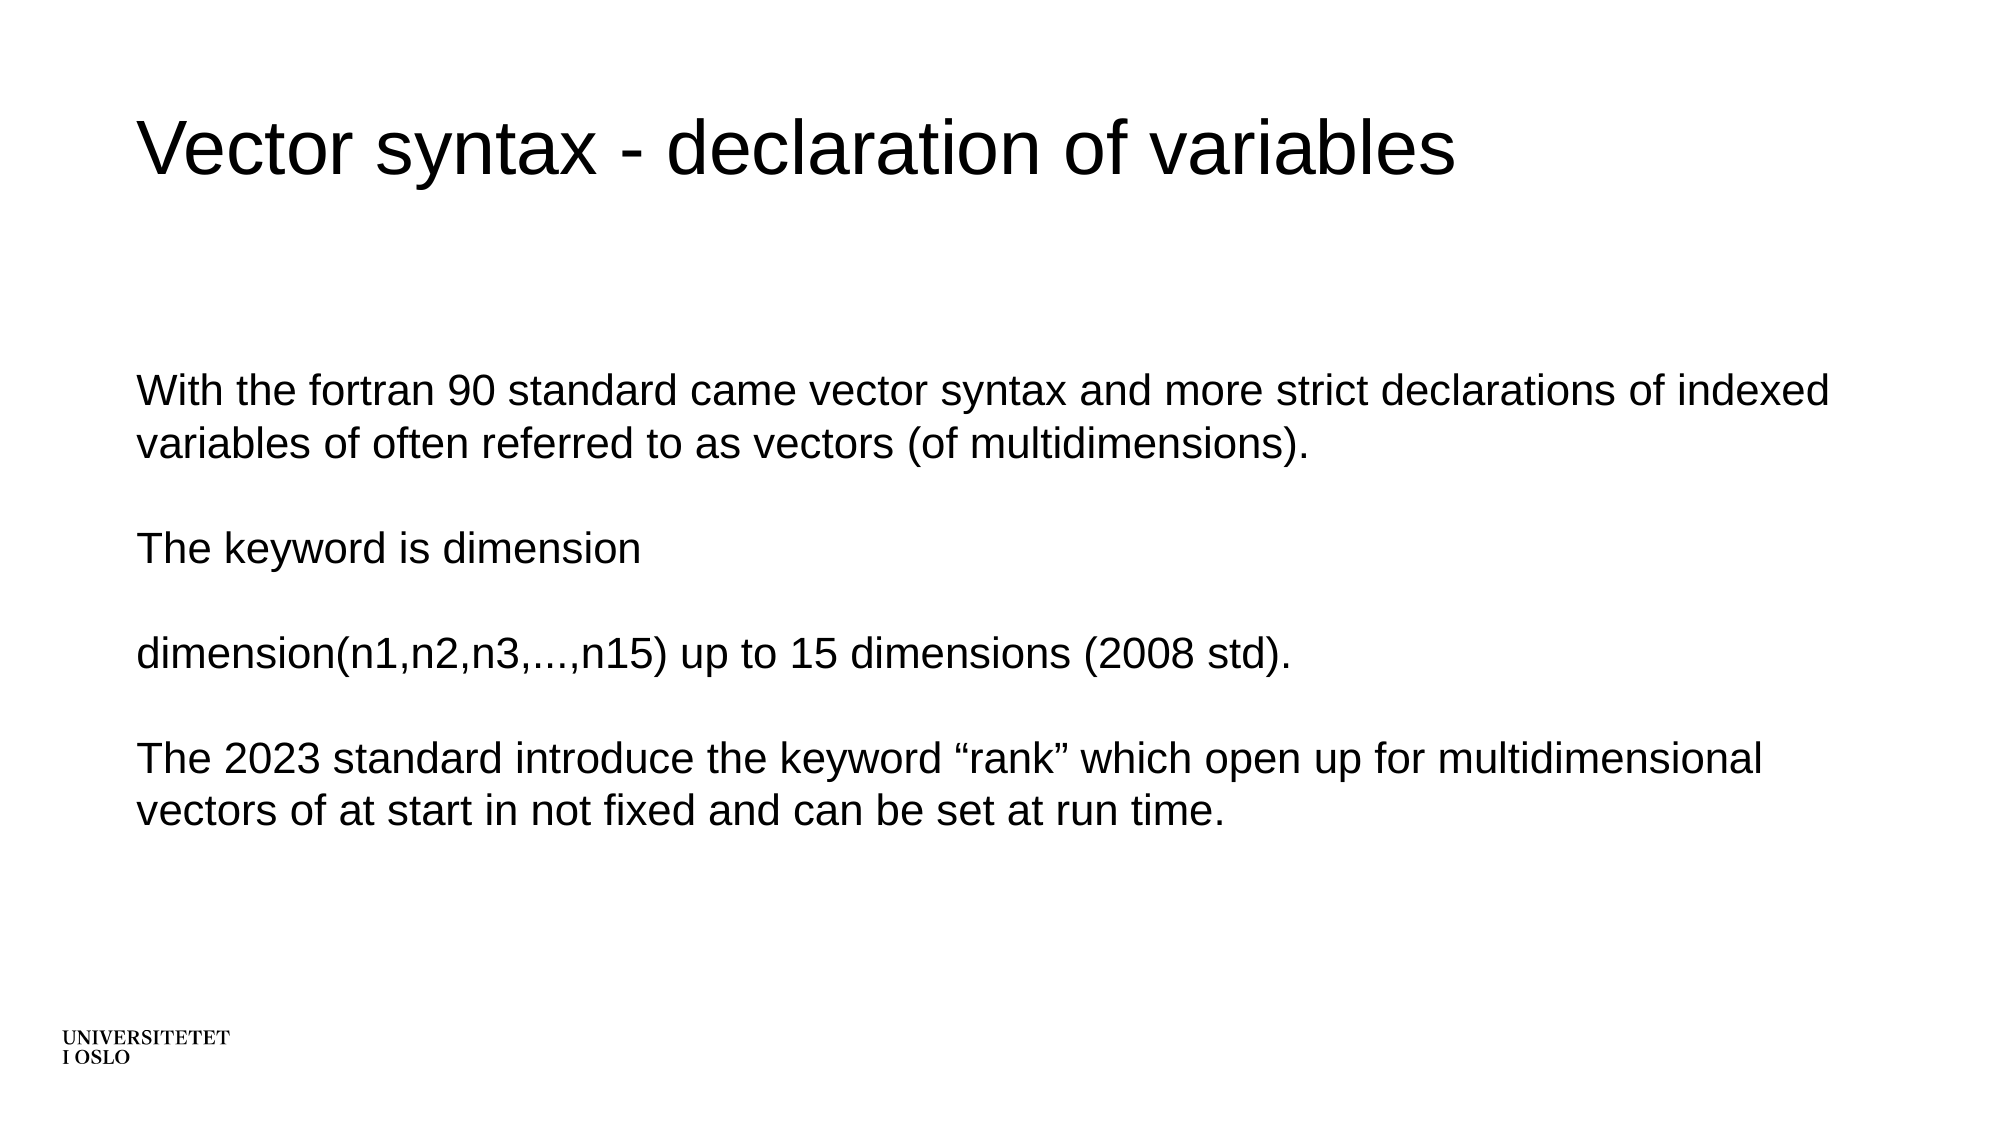

# Vector syntax - declaration of variables
With the fortran 90 standard came vector syntax and more strict declarations of indexed variables of often referred to as vectors (of multidimensions).
The keyword is dimension
dimension(n1,n2,n3,...,n15) up to 15 dimensions (2008 std).
The 2023 standard introduce the keyword “rank” which open up for multidimensional vectors of at start in not fixed and can be set at run time.